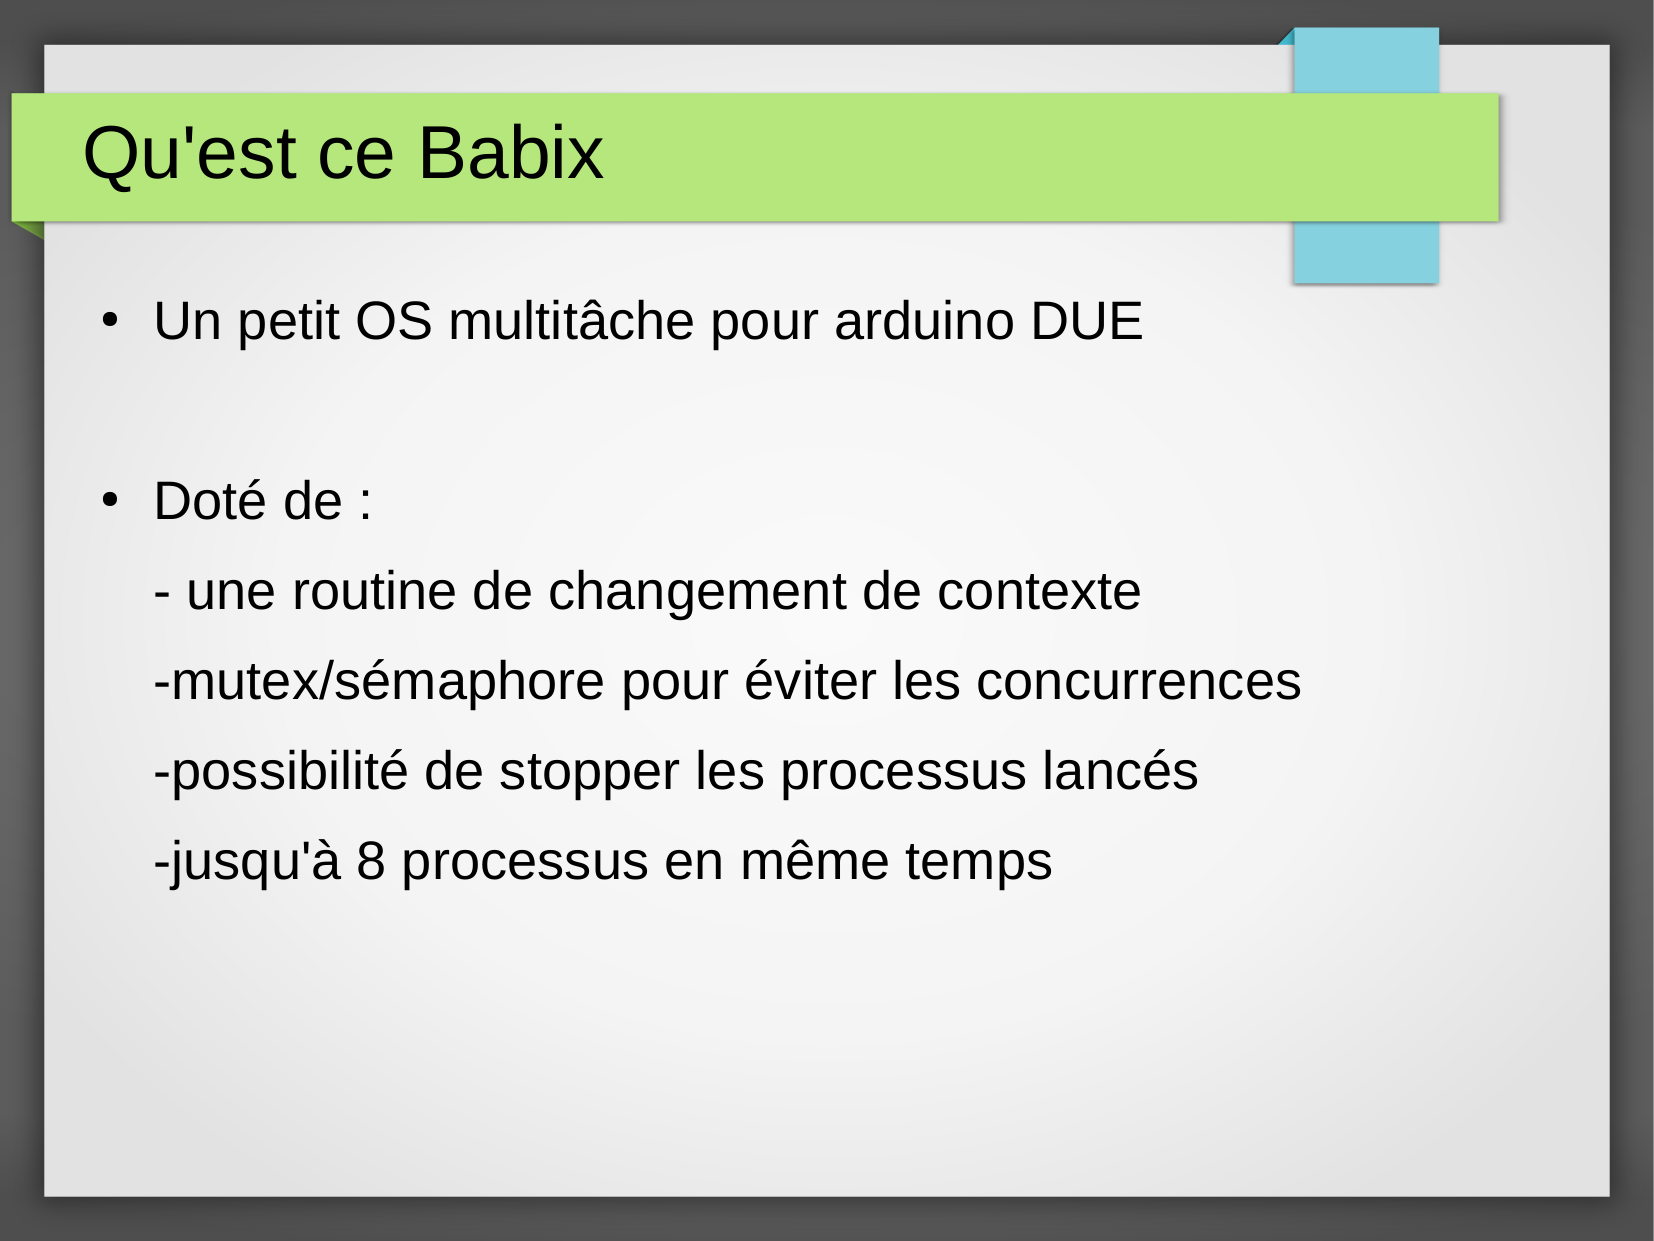

# Qu'est ce Babix
Un petit OS multitâche pour arduino DUE
Doté de :
- une routine de changement de contexte
-mutex/sémaphore pour éviter les concurrences
-possibilité de stopper les processus lancés
-jusqu'à 8 processus en même temps